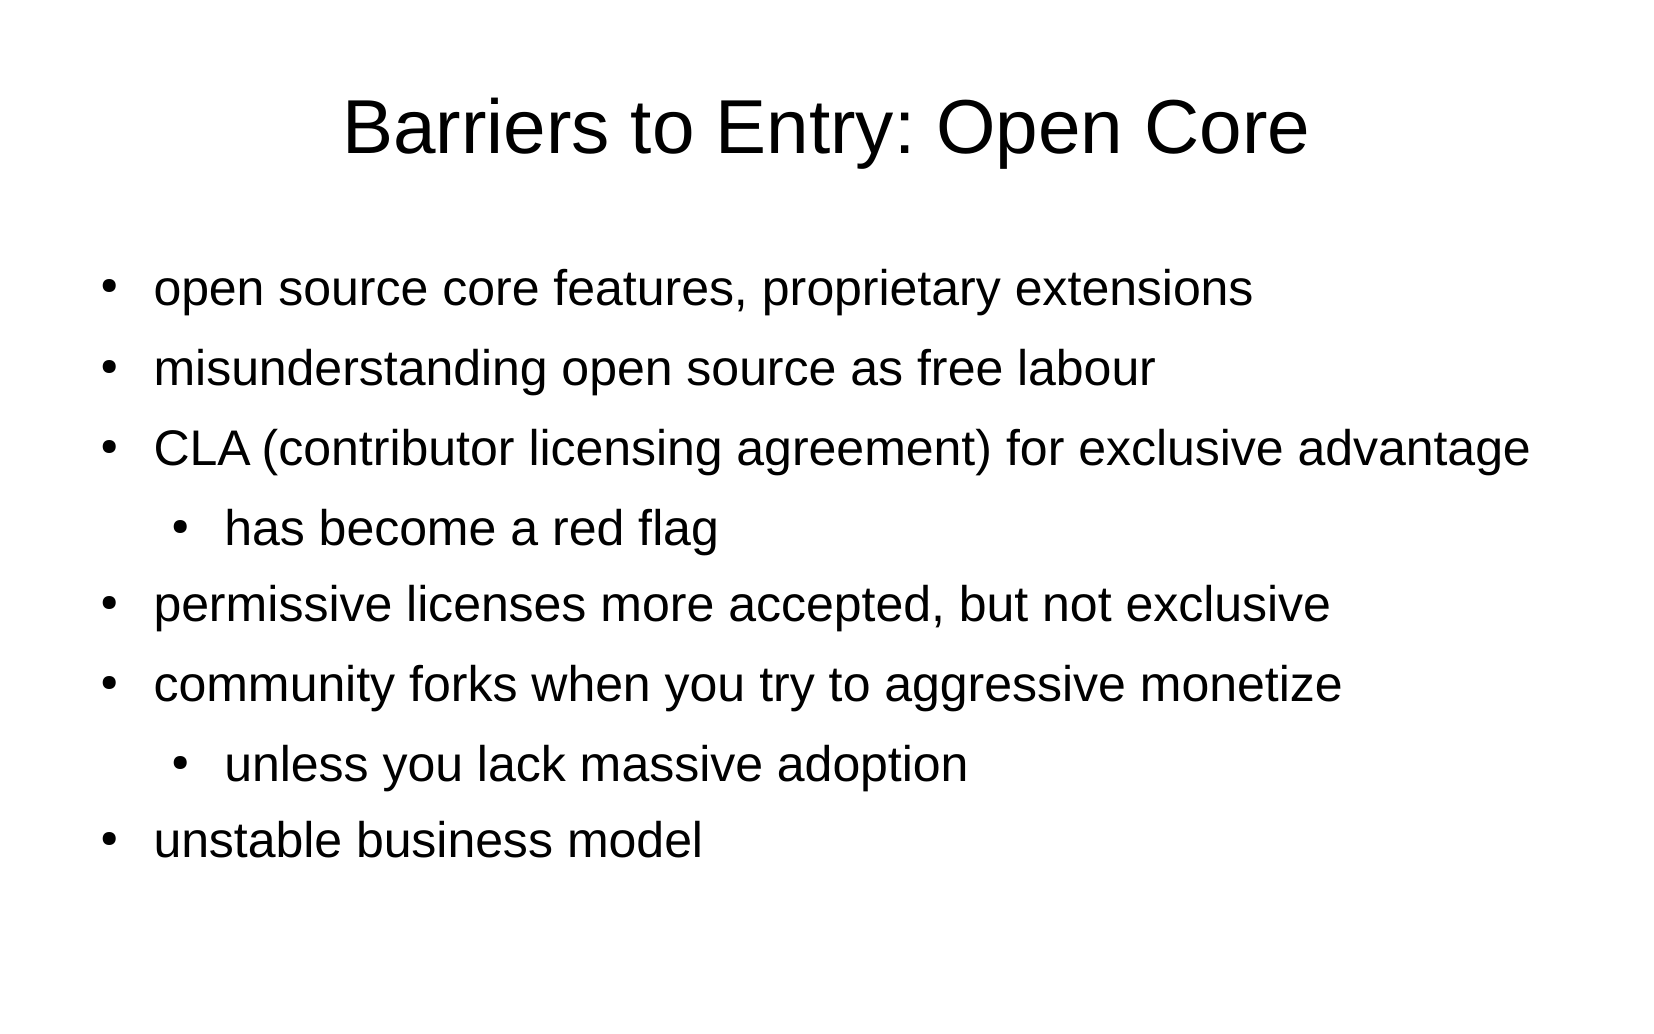

# Barriers to Entry: Open Core
open source core features, proprietary extensions
misunderstanding open source as free labour
CLA (contributor licensing agreement) for exclusive advantage
has become a red flag
permissive licenses more accepted, but not exclusive
community forks when you try to aggressive monetize
unless you lack massive adoption
unstable business model